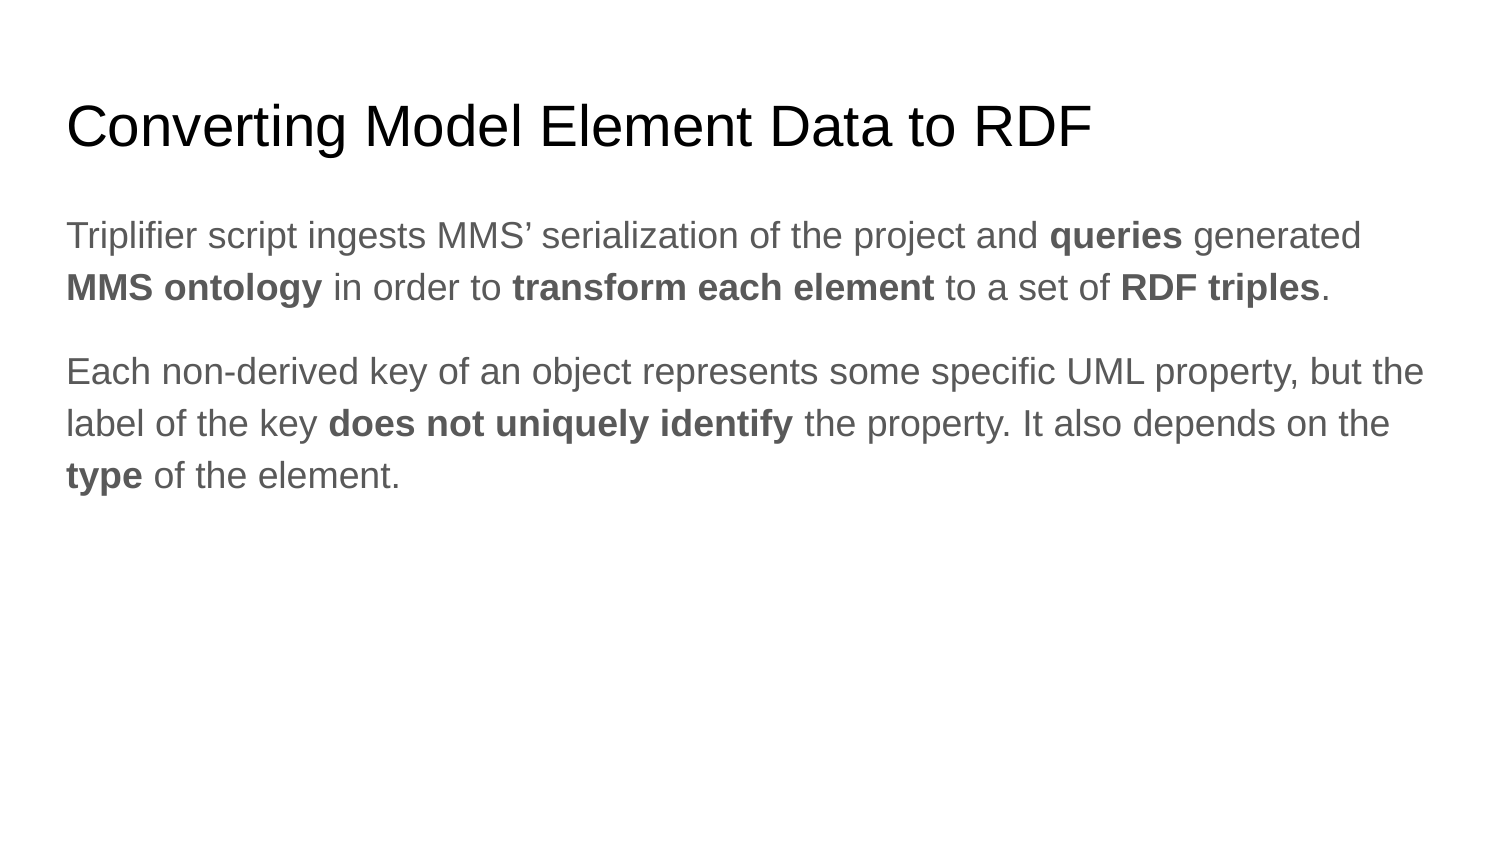

# Converting Model Element Data to RDF
Triplifier script ingests MMS’ serialization of the project and queries generated MMS ontology in order to transform each element to a set of RDF triples.
Each non-derived key of an object represents some specific UML property, but the label of the key does not uniquely identify the property. It also depends on the type of the element.